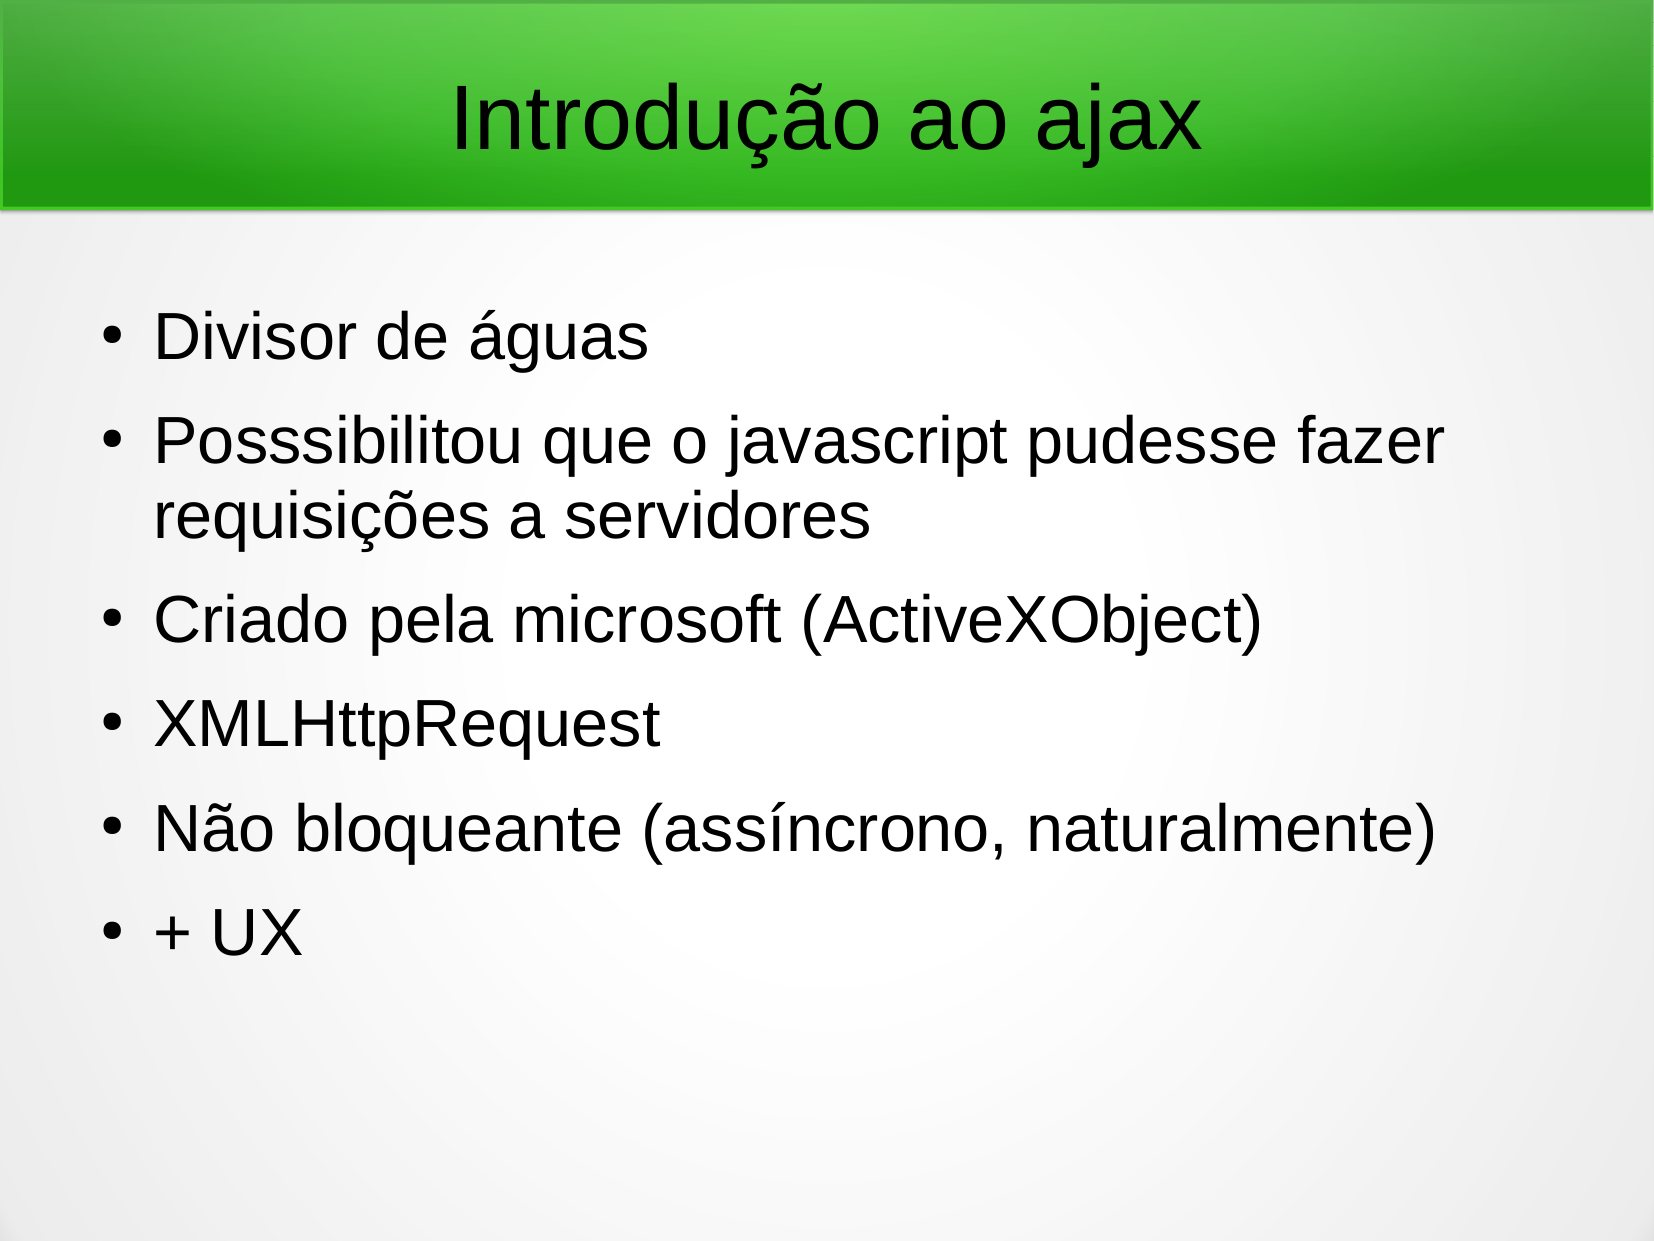

# Introdução ao ajax
Divisor de águas
Posssibilitou que o javascript pudesse fazer requisições a servidores
Criado pela microsoft (ActiveXObject)
XMLHttpRequest
Não bloqueante (assíncrono, naturalmente)
+ UX